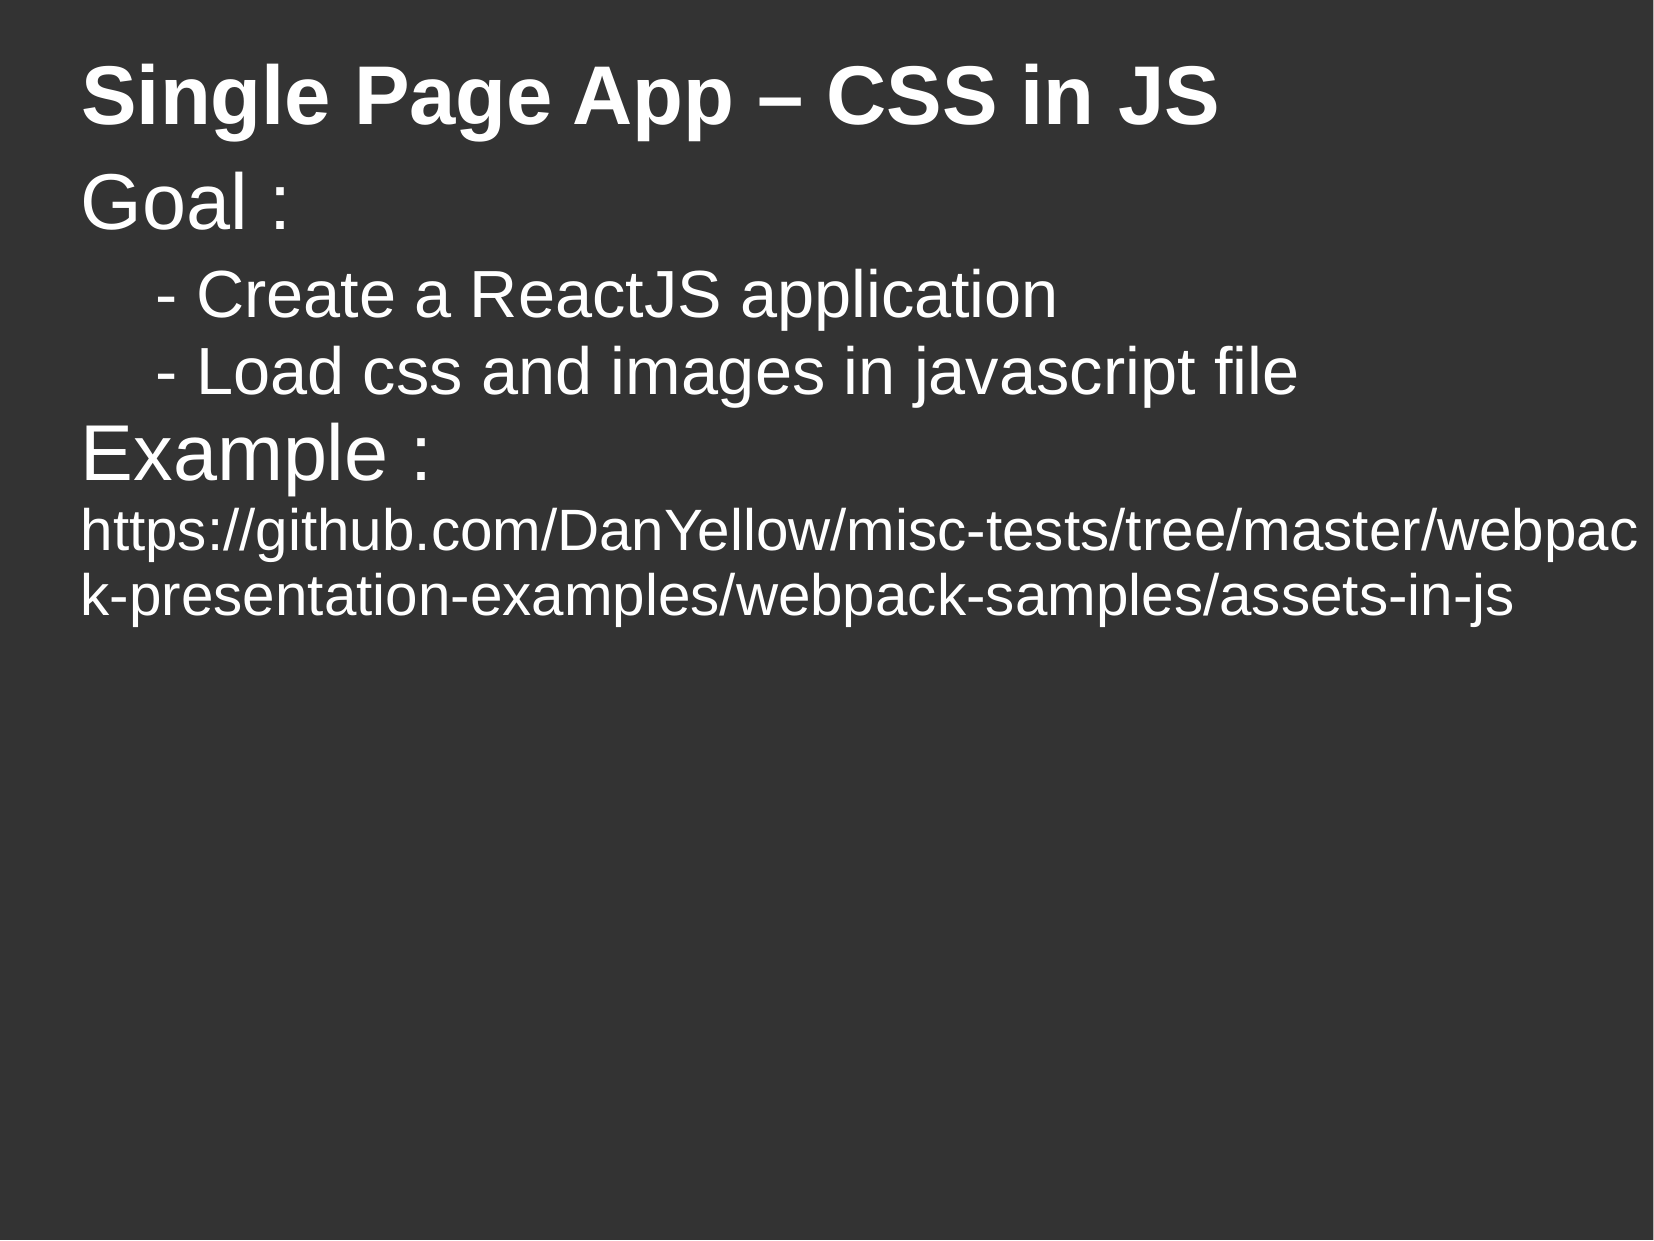

Single Page App – CSS in JS
# Goal : - Create a ReactJS application - Load css and images in javascript file Example : https://github.com/DanYellow/misc-tests/tree/master/webpack-presentation-examples/webpack-samples/assets-in-js